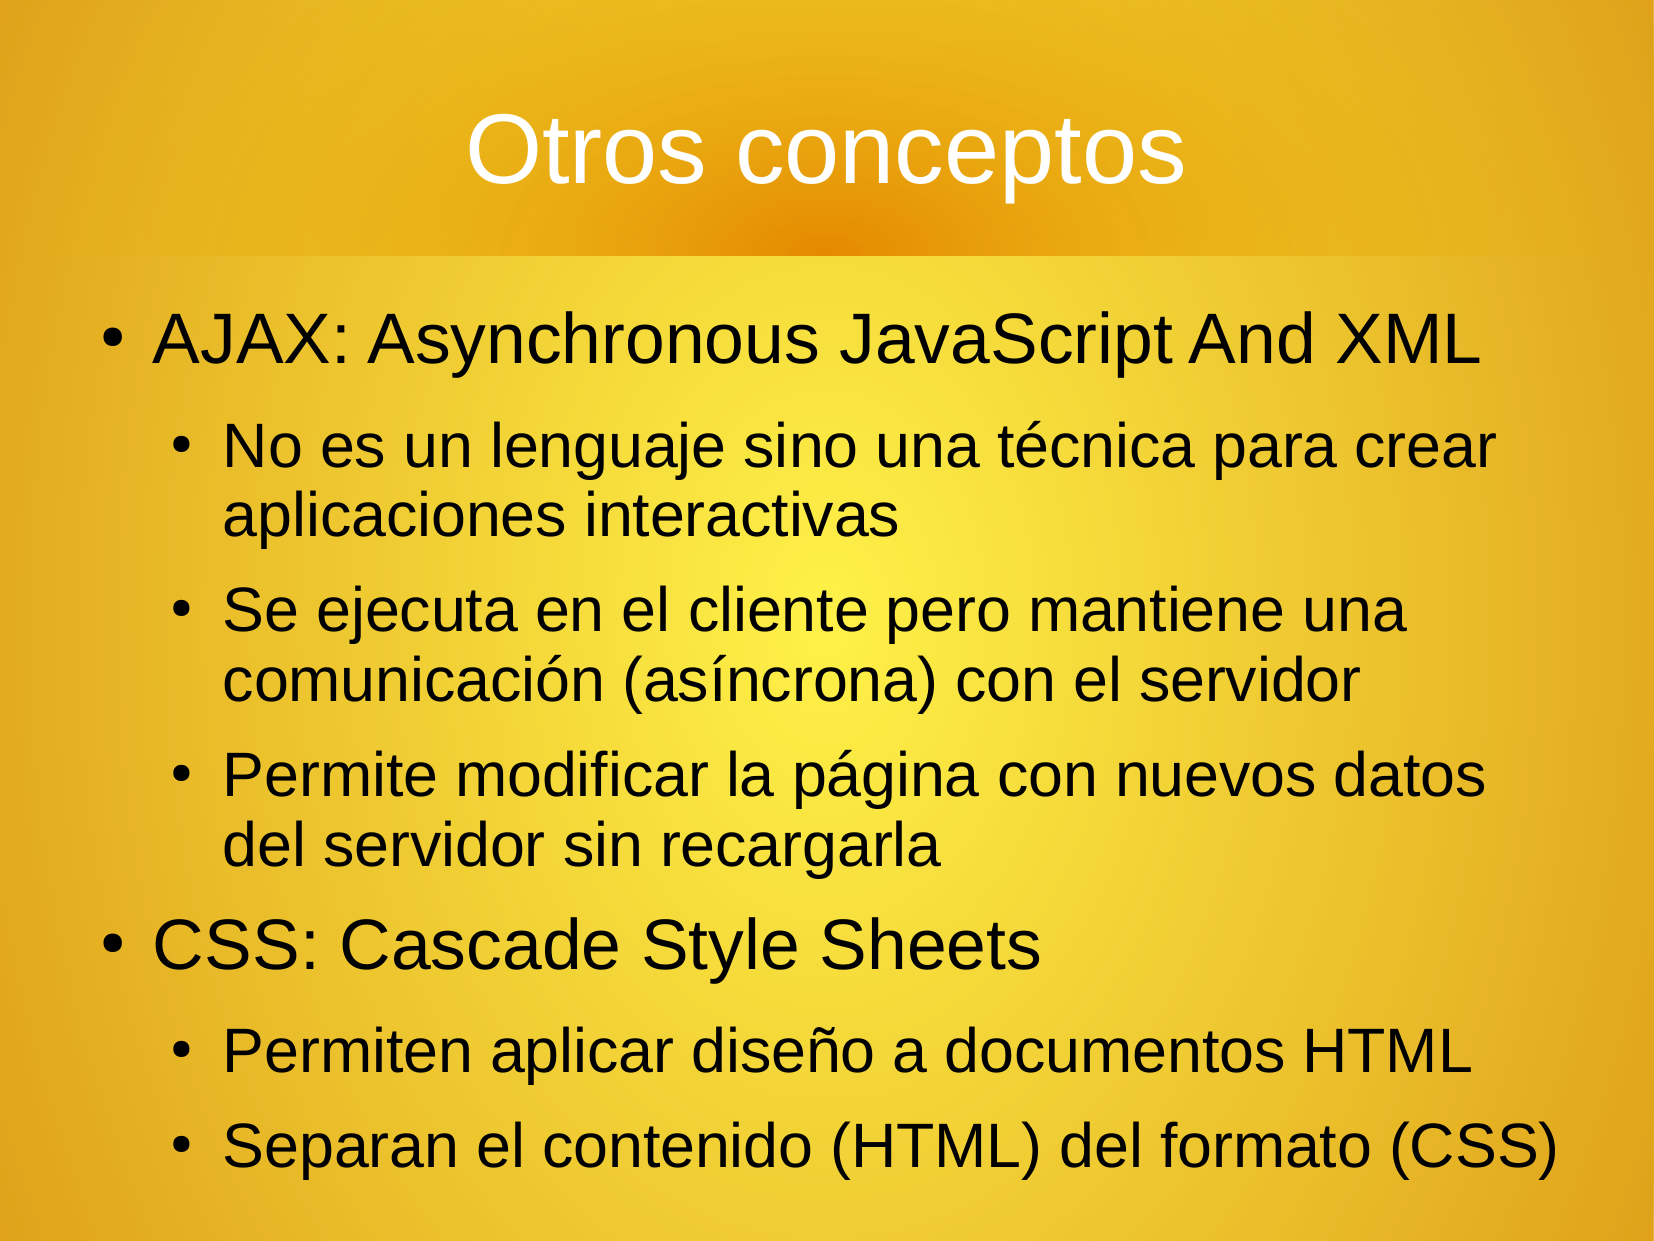

# Otros conceptos
AJAX: Asynchronous JavaScript And XML
No es un lenguaje sino una técnica para crear aplicaciones interactivas
Se ejecuta en el cliente pero mantiene una comunicación (asíncrona) con el servidor
Permite modificar la página con nuevos datos del servidor sin recargarla
CSS: Cascade Style Sheets
Permiten aplicar diseño a documentos HTML
Separan el contenido (HTML) del formato (CSS)